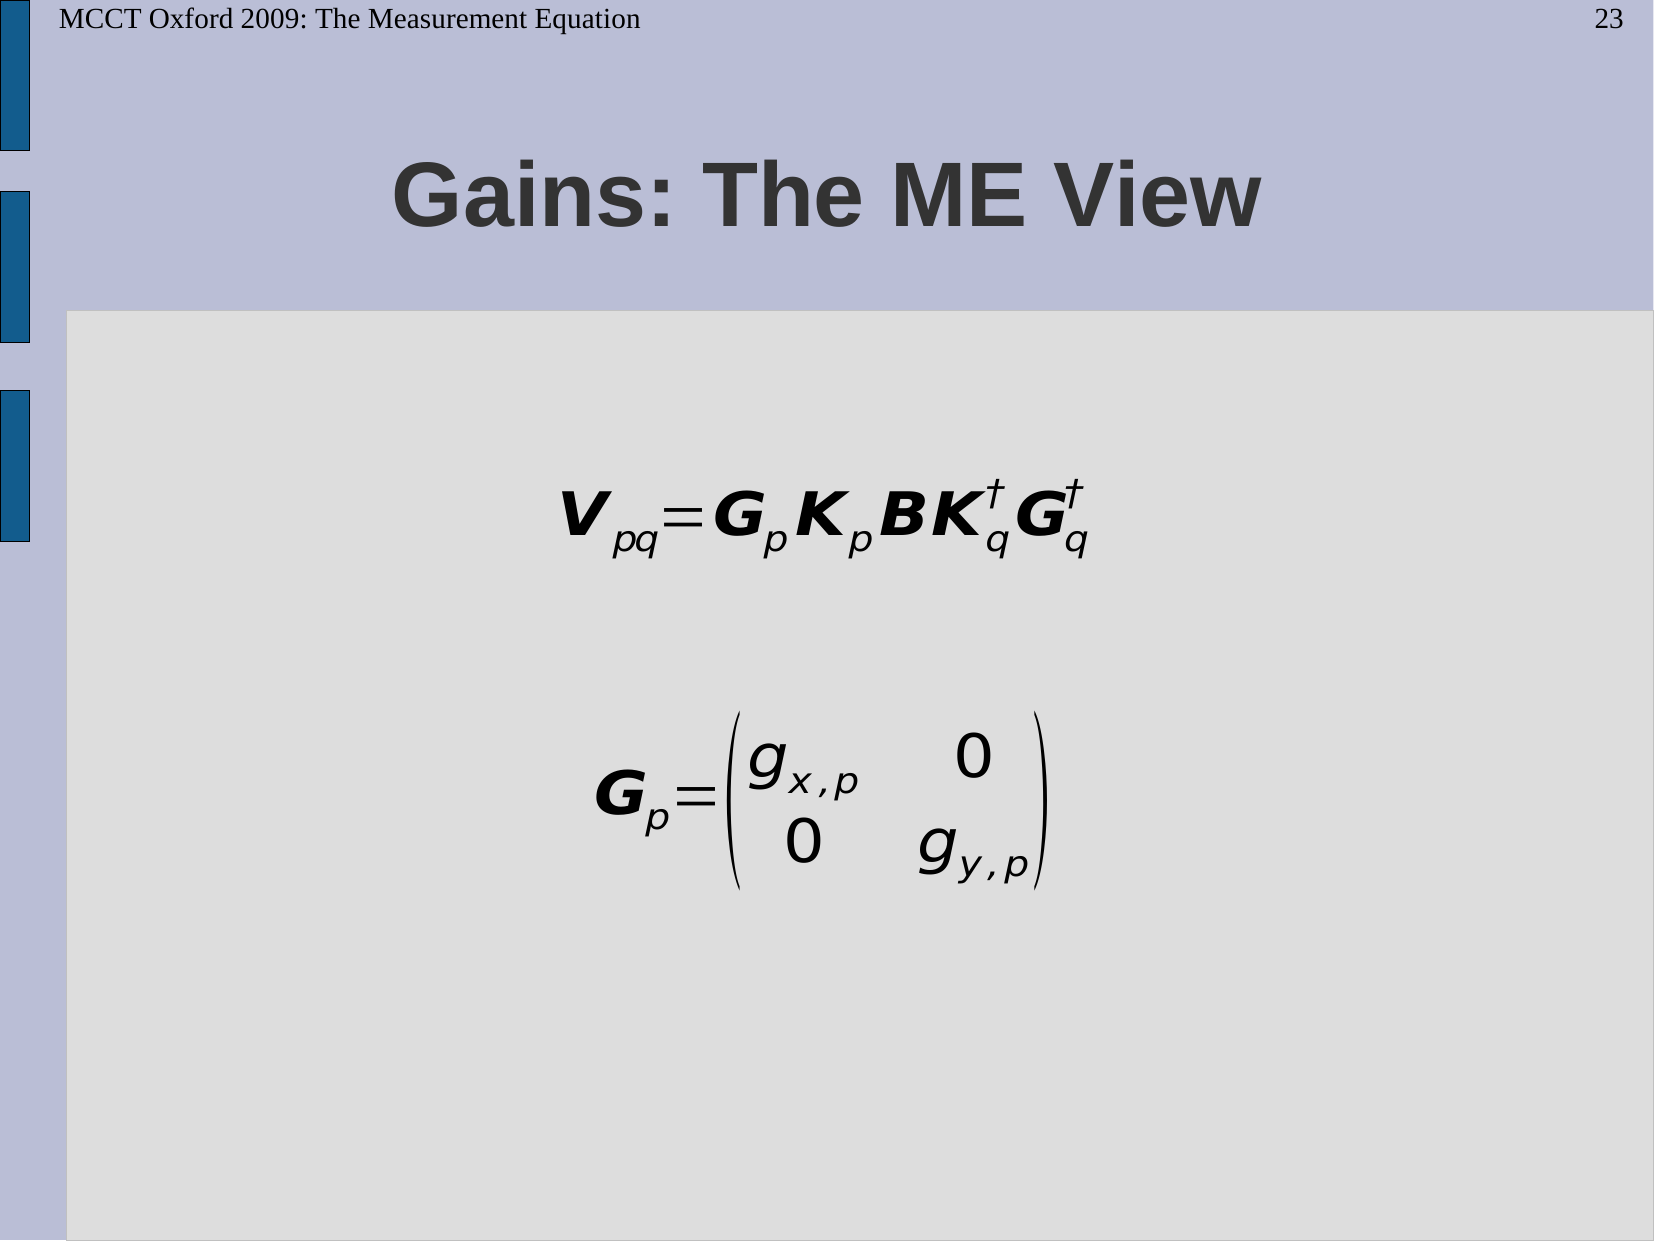

MCCT Oxford 2009: The Measurement Equation
23
# Gains: The ME View